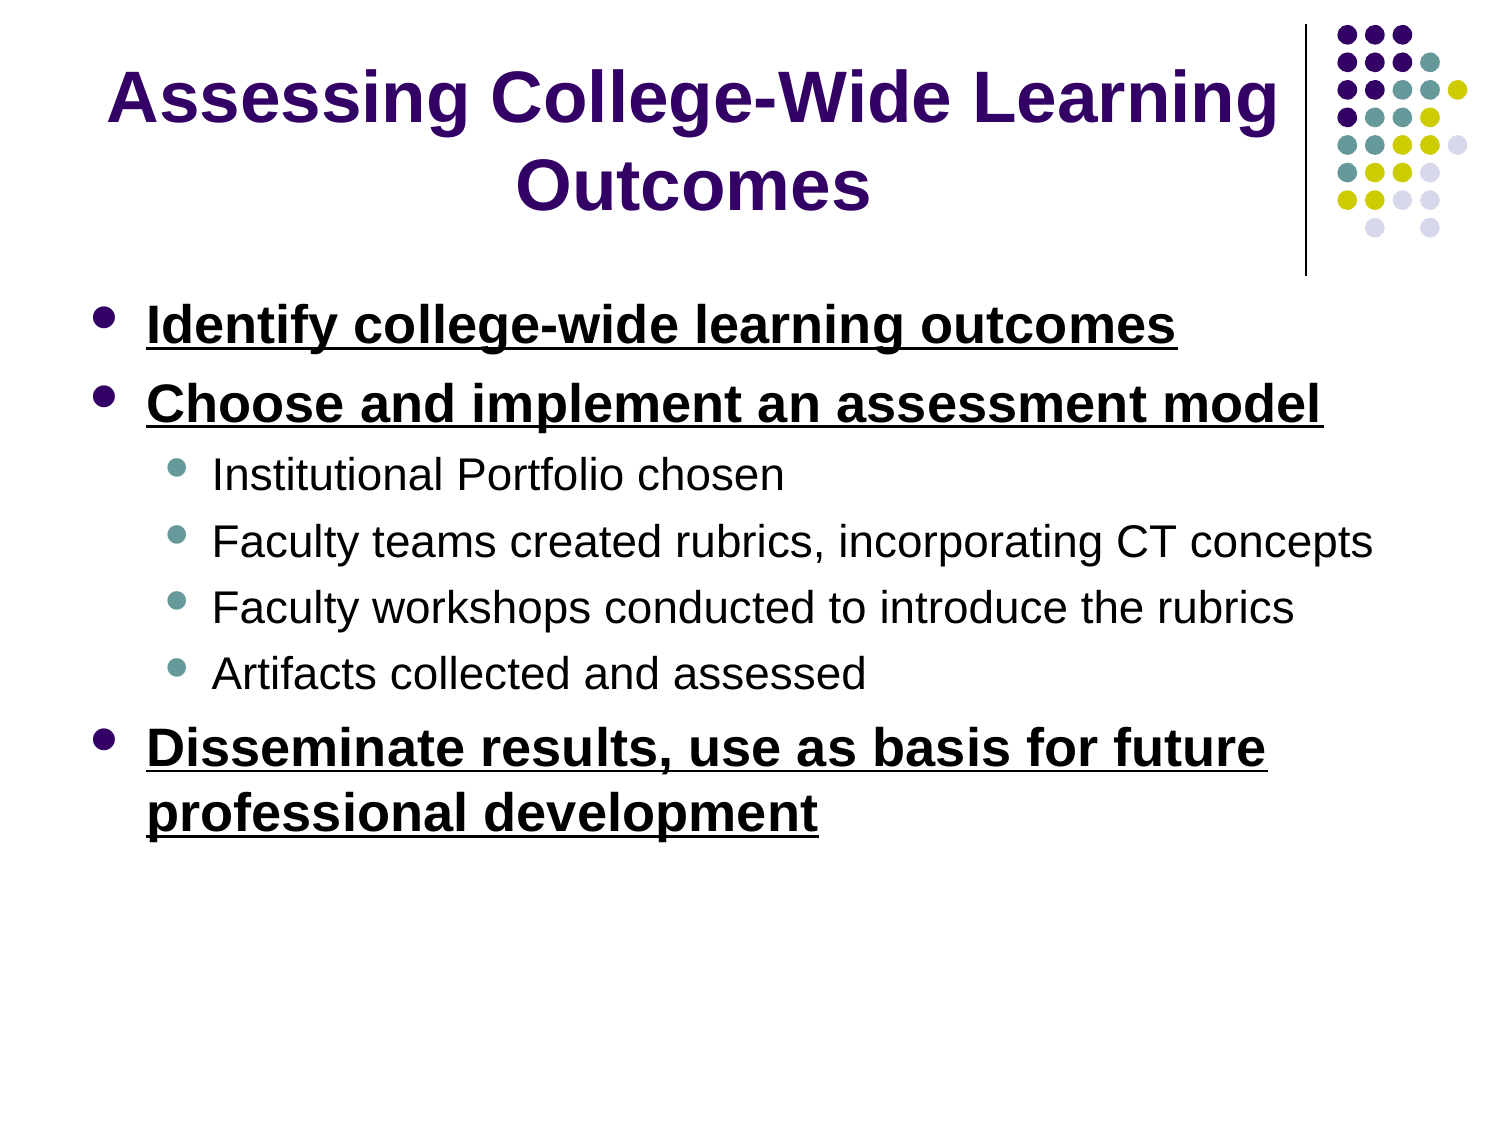

# Assessing College-Wide Learning Outcomes
Identify college-wide learning outcomes
Choose and implement an assessment model
Institutional Portfolio chosen
Faculty teams created rubrics, incorporating CT concepts
Faculty workshops conducted to introduce the rubrics
Artifacts collected and assessed
Disseminate results, use as basis for future professional development